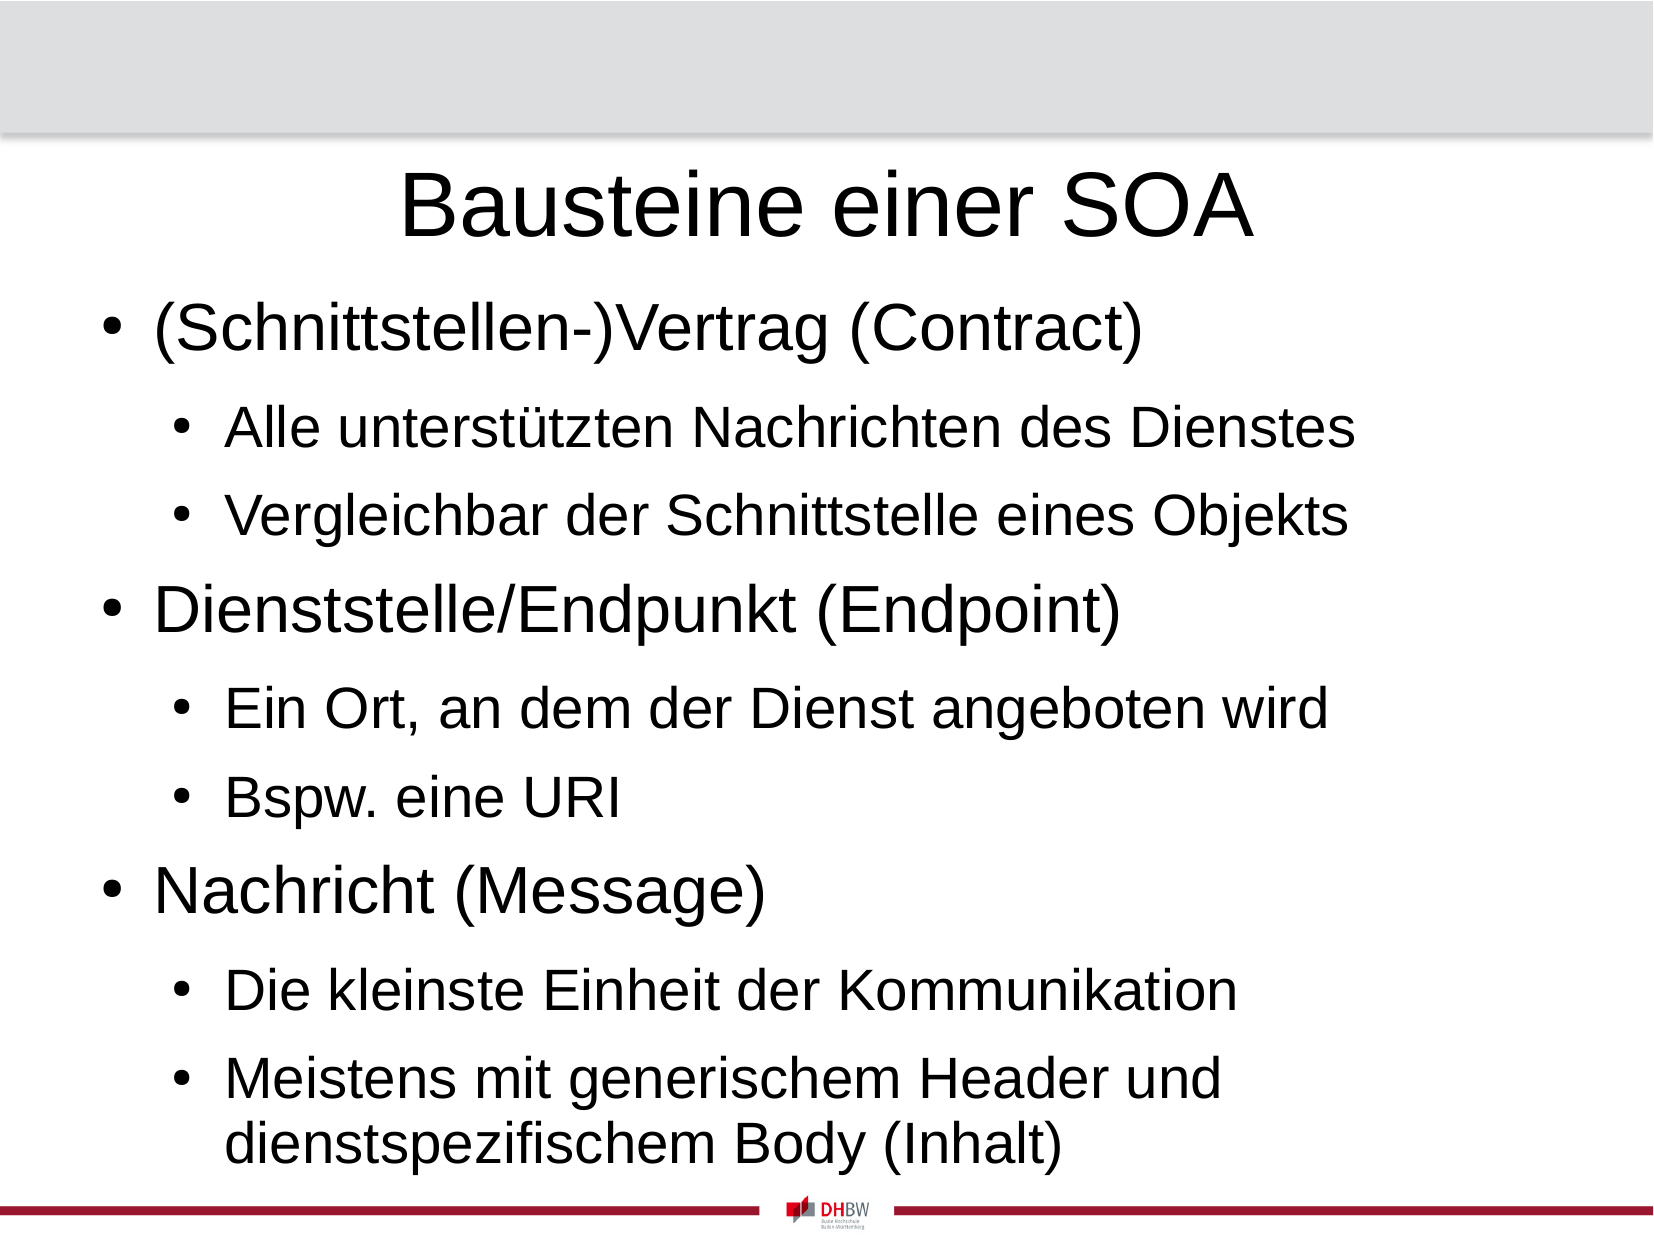

# Bausteine einer SOA
(Schnittstellen-)Vertrag (Contract)
Alle unterstützten Nachrichten des Dienstes
Vergleichbar der Schnittstelle eines Objekts
Dienststelle/Endpunkt (Endpoint)
Ein Ort, an dem der Dienst angeboten wird
Bspw. eine URI
Nachricht (Message)
Die kleinste Einheit der Kommunikation
Meistens mit generischem Header und dienstspezifischem Body (Inhalt)